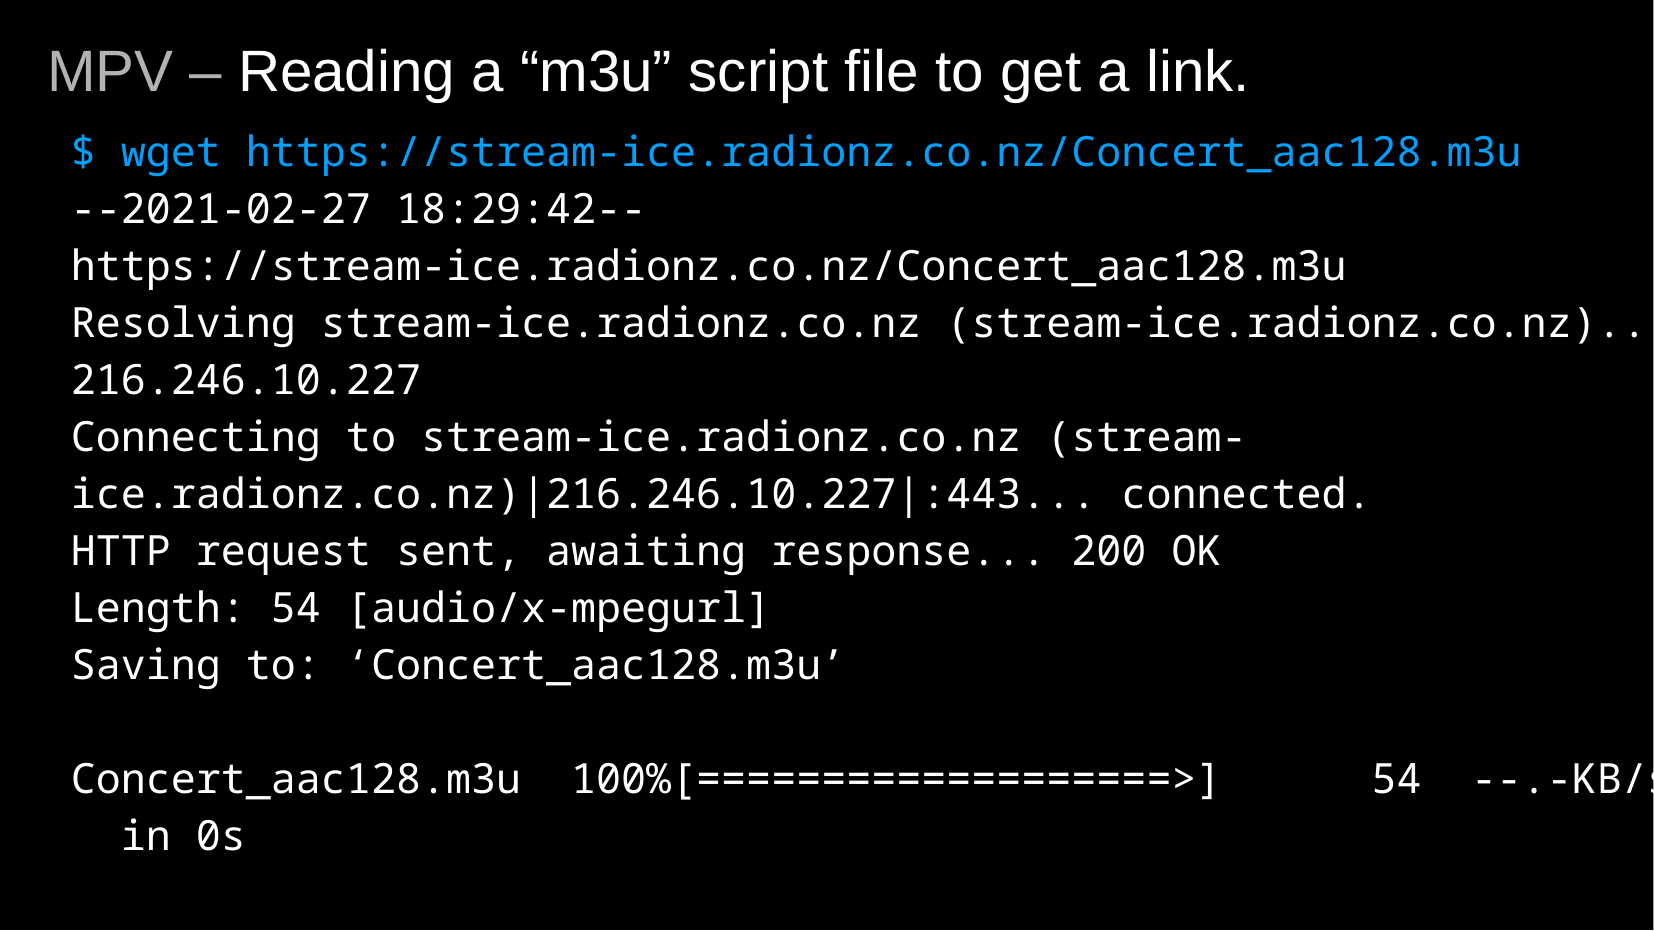

# MPV – Reading a “m3u” script file to get a link.
$ wget https://stream-ice.radionz.co.nz/Concert_aac128.m3u
--2021-02-27 18:29:42-- https://stream-ice.radionz.co.nz/Concert_aac128.m3u
Resolving stream-ice.radionz.co.nz (stream-ice.radionz.co.nz)... 216.246.10.227
Connecting to stream-ice.radionz.co.nz (stream-ice.radionz.co.nz)|216.246.10.227|:443... connected.
HTTP request sent, awaiting response... 200 OK
Length: 54 [audio/x-mpegurl]
Saving to: ‘Concert_aac128.m3u’
Concert_aac128.m3u 100%[===================>] 54 --.-KB/s in 0s
2021-02-27 18:29:44 (6.02 MB/s) - ‘Concert_aac128.m3u’ saved [54/54]
$ cat Concert_aac128.m3u
https://radionz-ice.streamguys.com:80/Concert_aac128